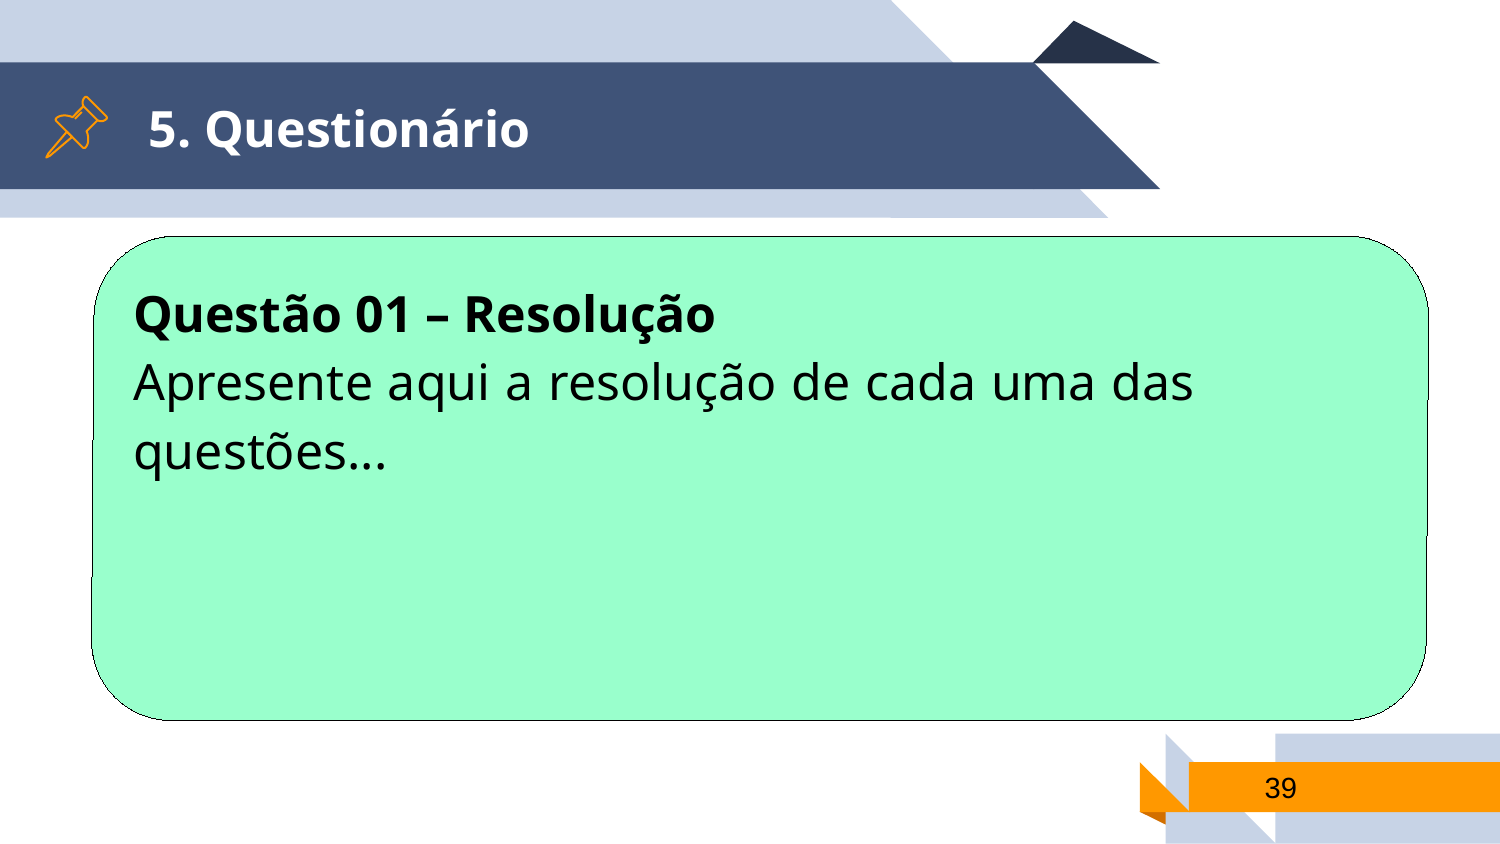

# 5. Questionário
Questão 01 – Resolução
Apresente aqui a resolução de cada uma das questões...